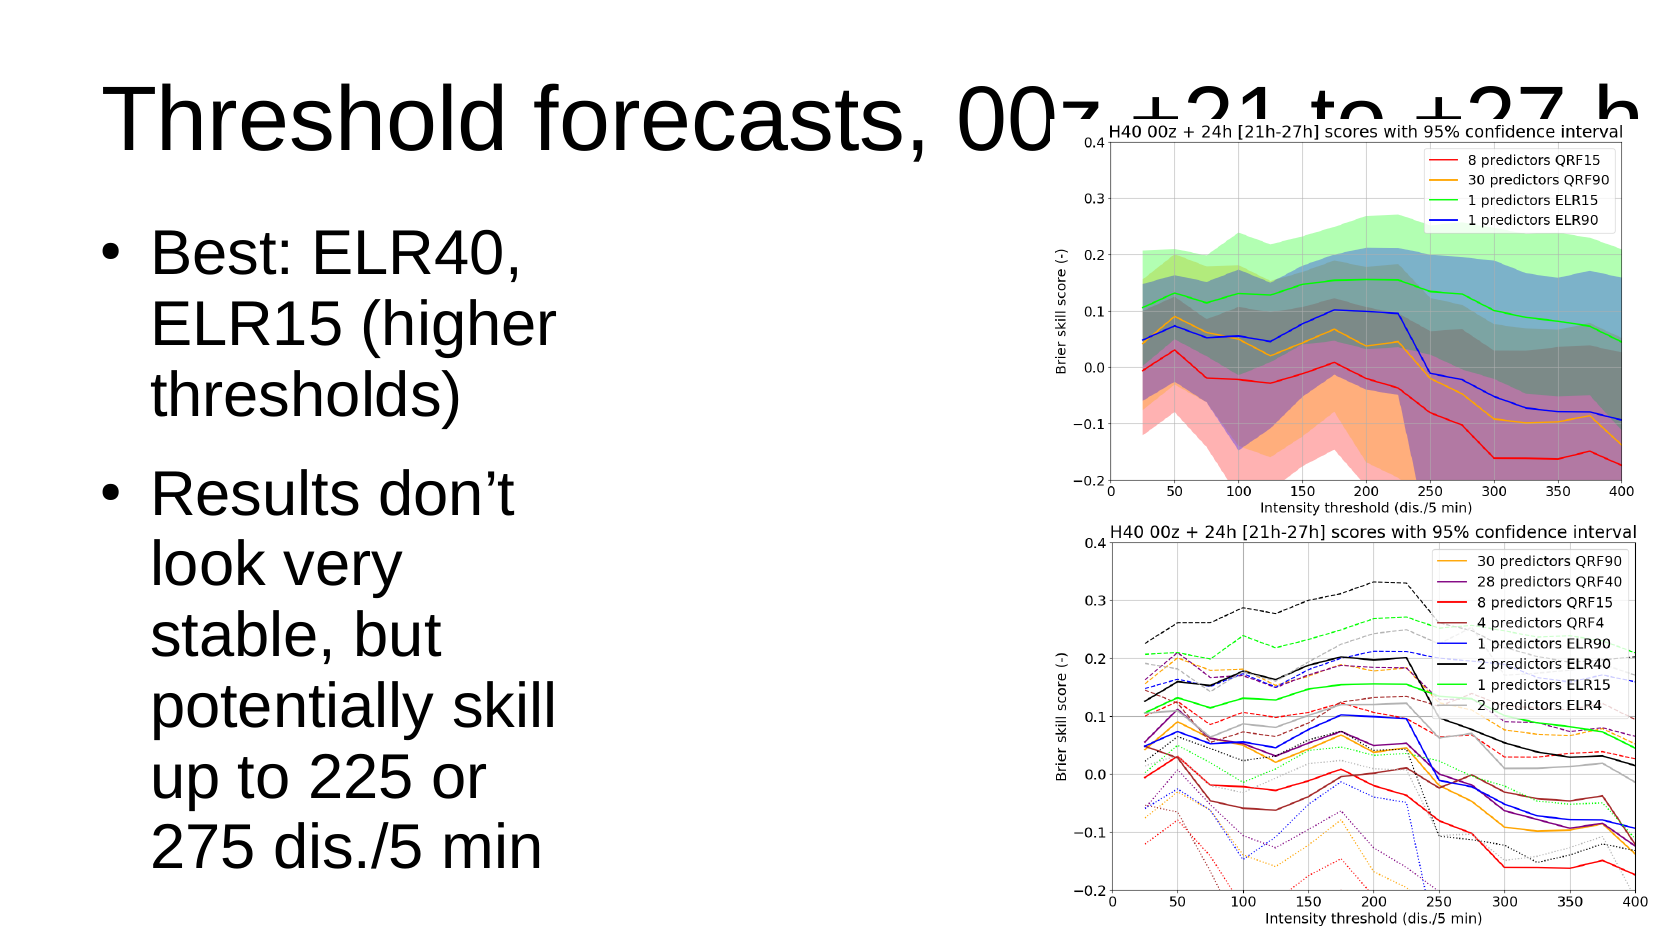

# Threshold forecasts, 00z +21 to +27 h
Best: ELR40, ELR15 (higher thresholds)
Results don’t look very stable, but potentially skill up to 225 or 275 dis./5 min